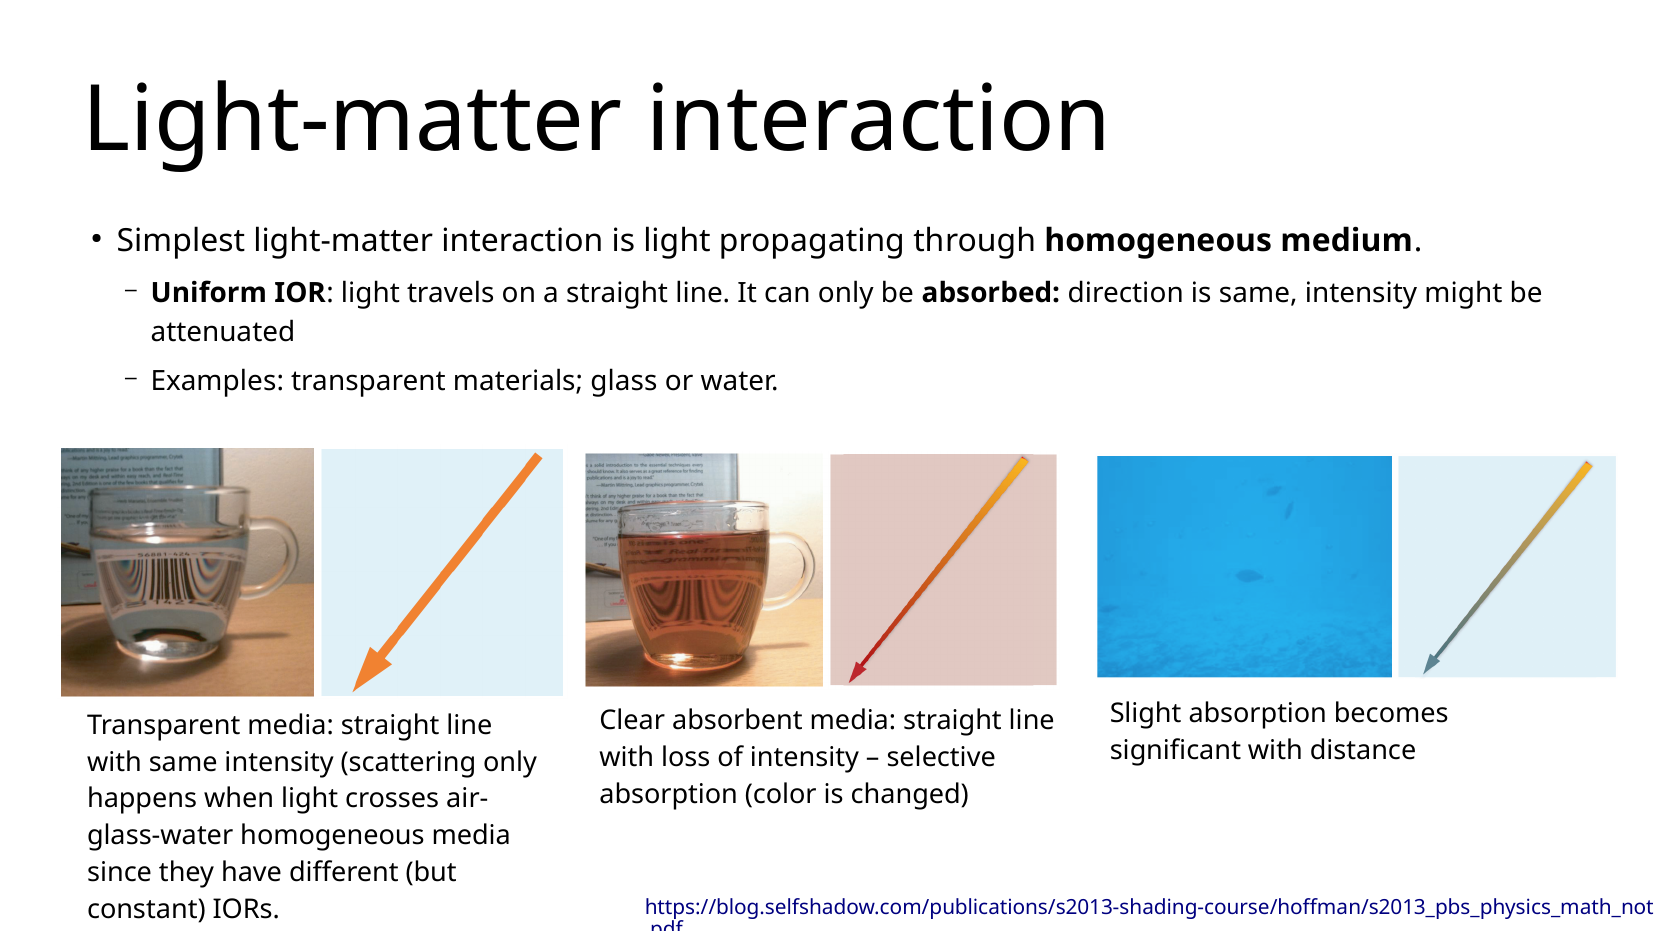

# Light-matter interaction
Simplest light-matter interaction is light propagating through homogeneous medium.
Uniform IOR: light travels on a straight line. It can only be absorbed: direction is same, intensity might be attenuated
Examples: transparent materials; glass or water.
Slight absorption becomes significant with distance
Clear absorbent media: straight line with loss of intensity – selective absorption (color is changed)
Transparent media: straight line with same intensity (scattering only happens when light crosses air-glass-water homogeneous media since they have different (but constant) IORs.
https://blog.selfshadow.com/publications/s2013-shading-course/hoffman/s2013_pbs_physics_math_notes.pdf